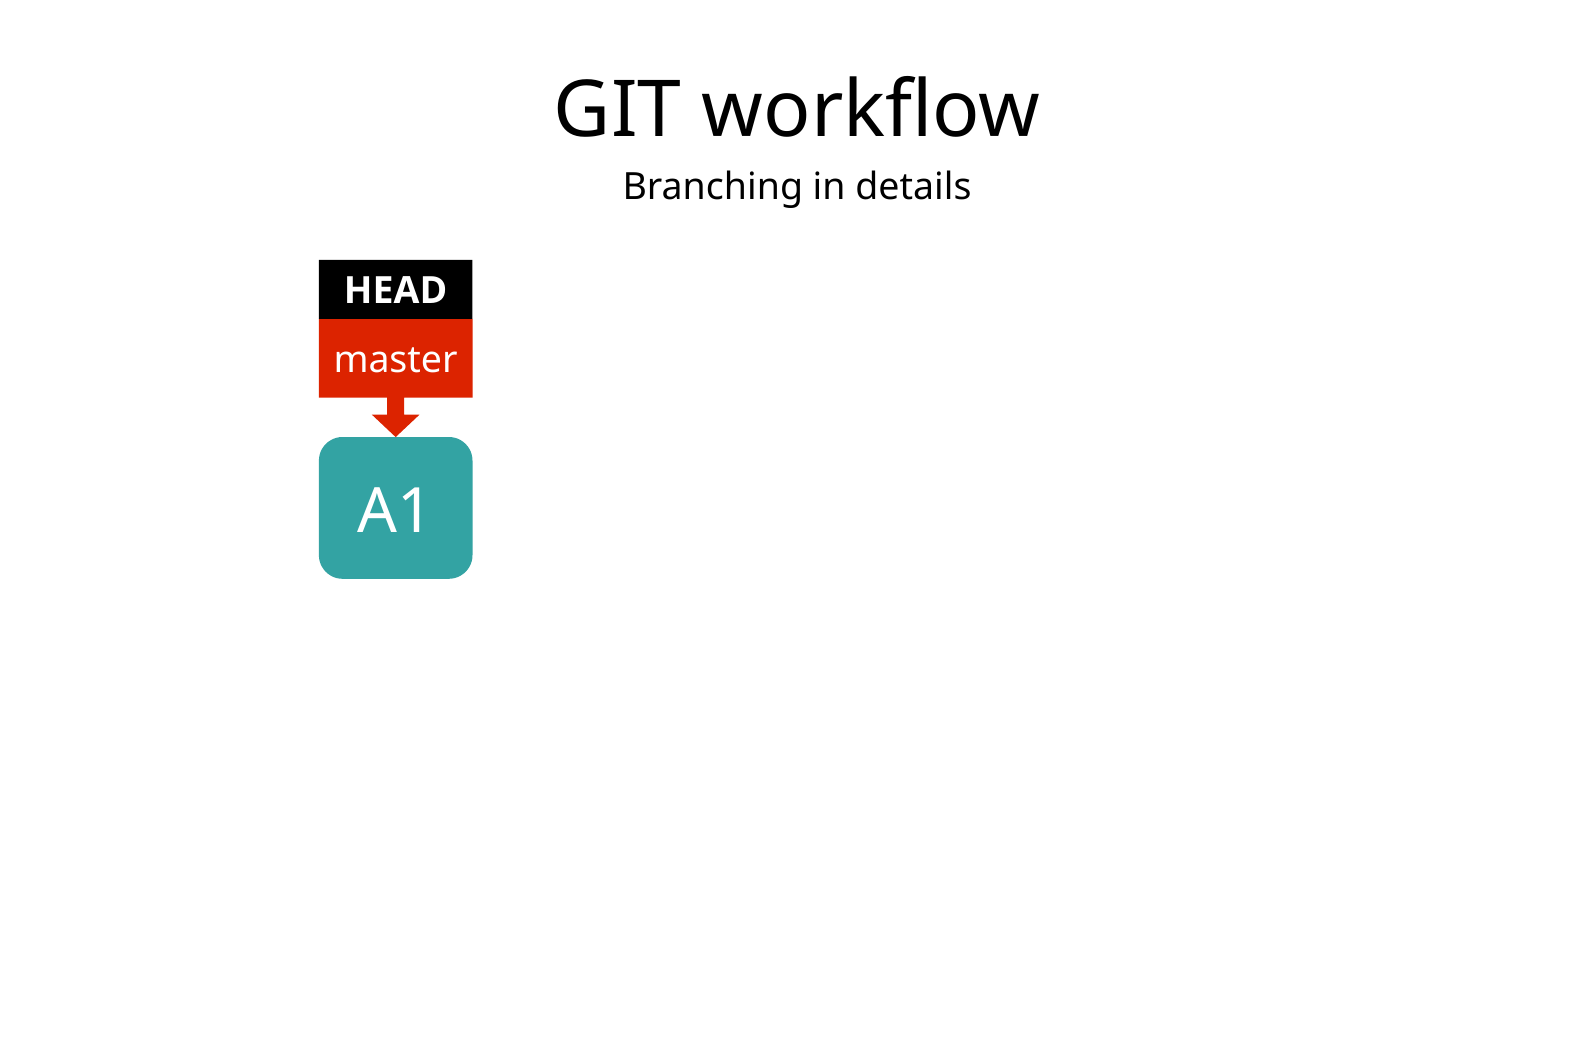

# GIT workflow Branching in details
HEAD
master
A1